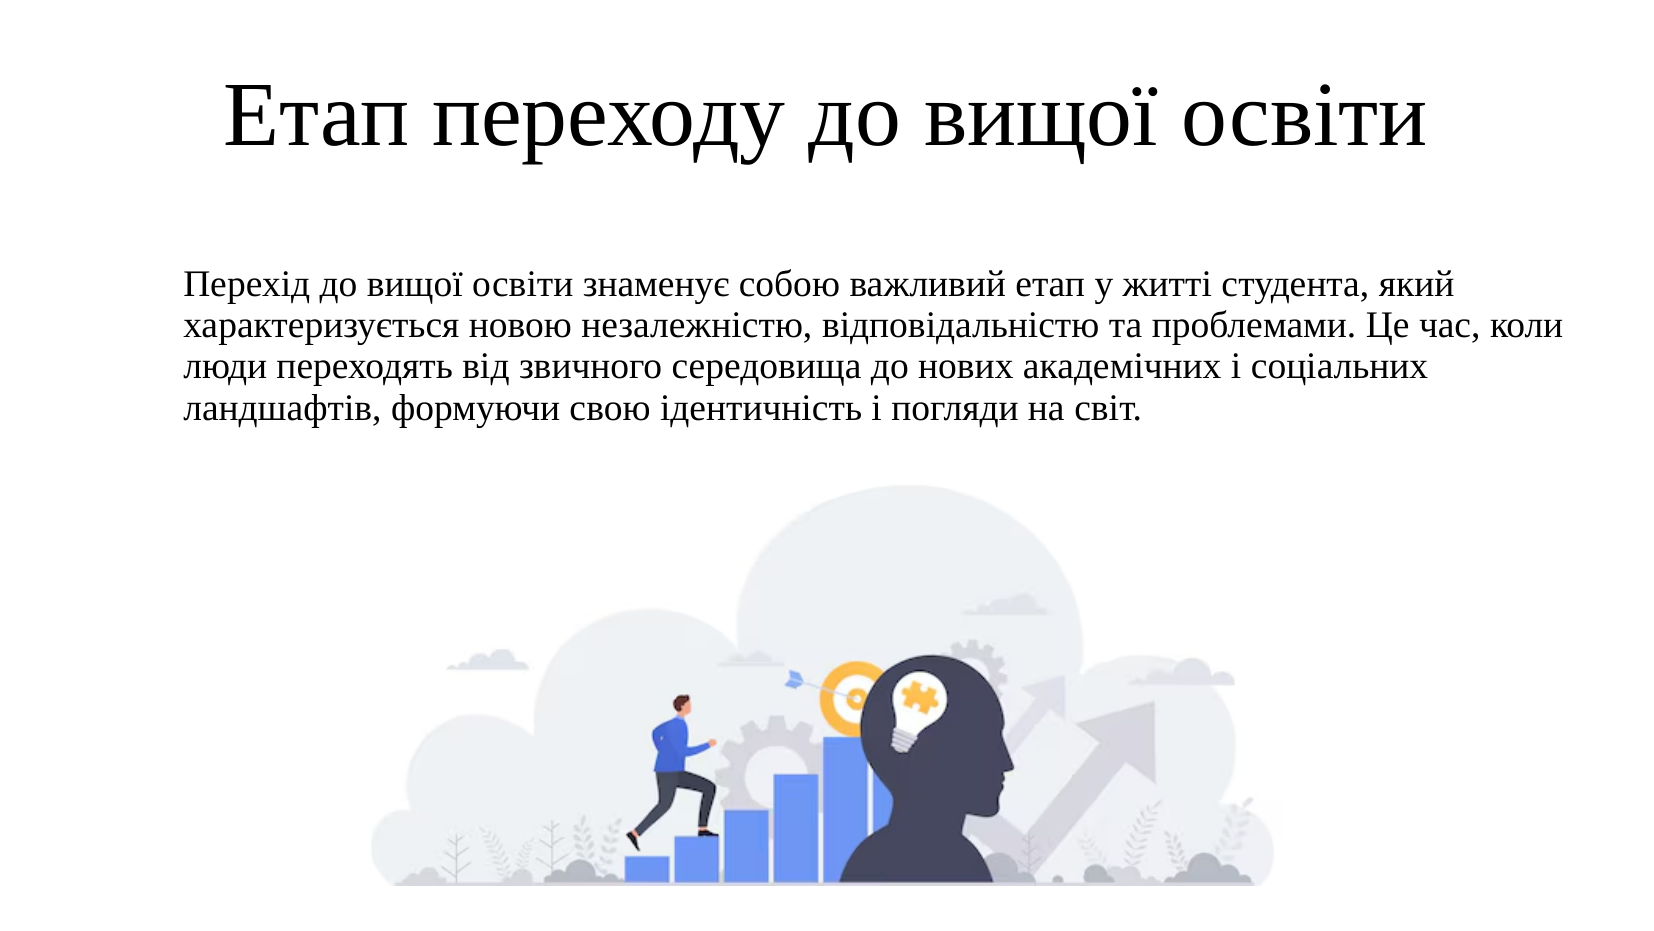

# Етап переходу до вищої освіти
Перехід до вищої освіти знаменує собою важливий етап у житті студента, який характеризується новою незалежністю, відповідальністю та проблемами. Це час, коли люди переходять від звичного середовища до нових академічних і соціальних ландшафтів, формуючи свою ідентичність і погляди на світ.